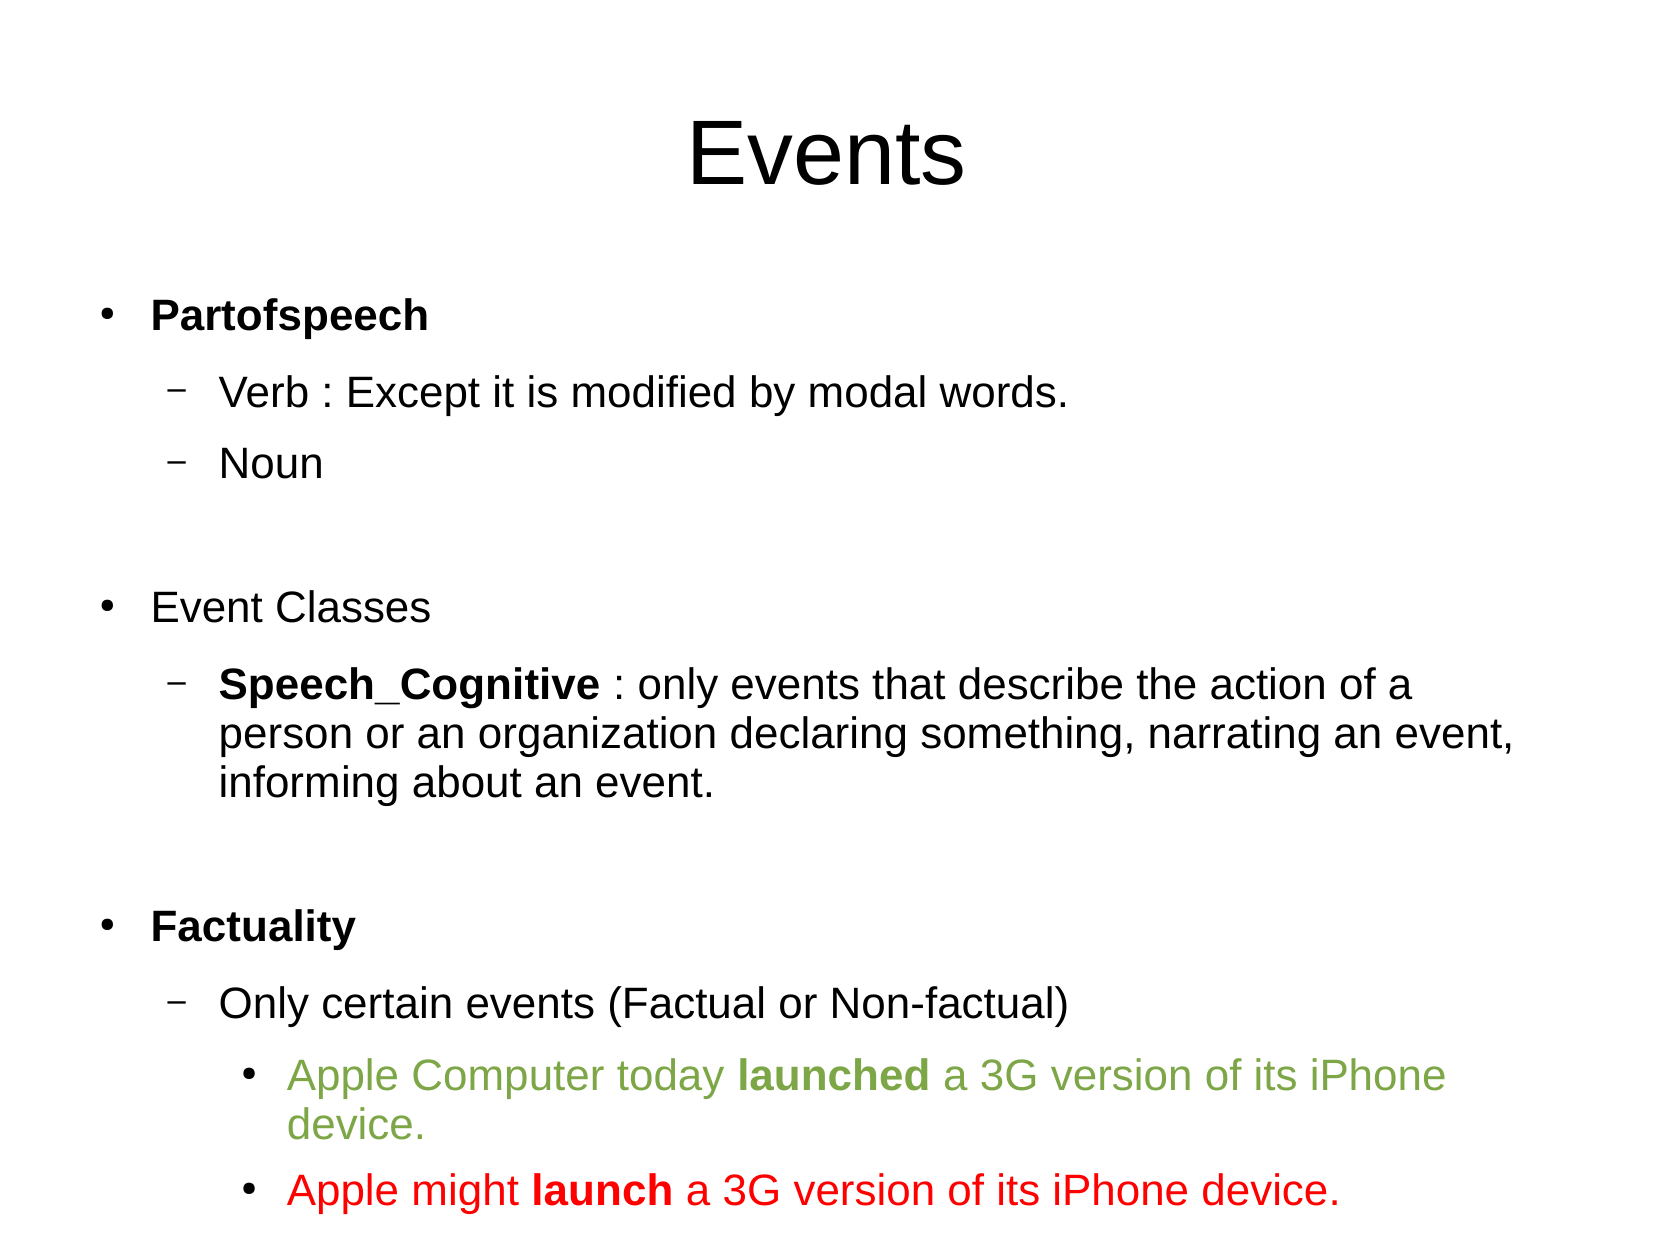

# Events
Part­of­speech
Verb : Except it is modified by modal words.
Noun
Event Classes
Speech_Cognitive : only events that describe the action of a person or an organization declaring something, narrating an event, informing about an event.
Factuality
Only certain events (Factual or Non-factual)
Apple Computer today launched a 3G version of its iPhone device.
Apple might launch a 3G version of its iPhone device.